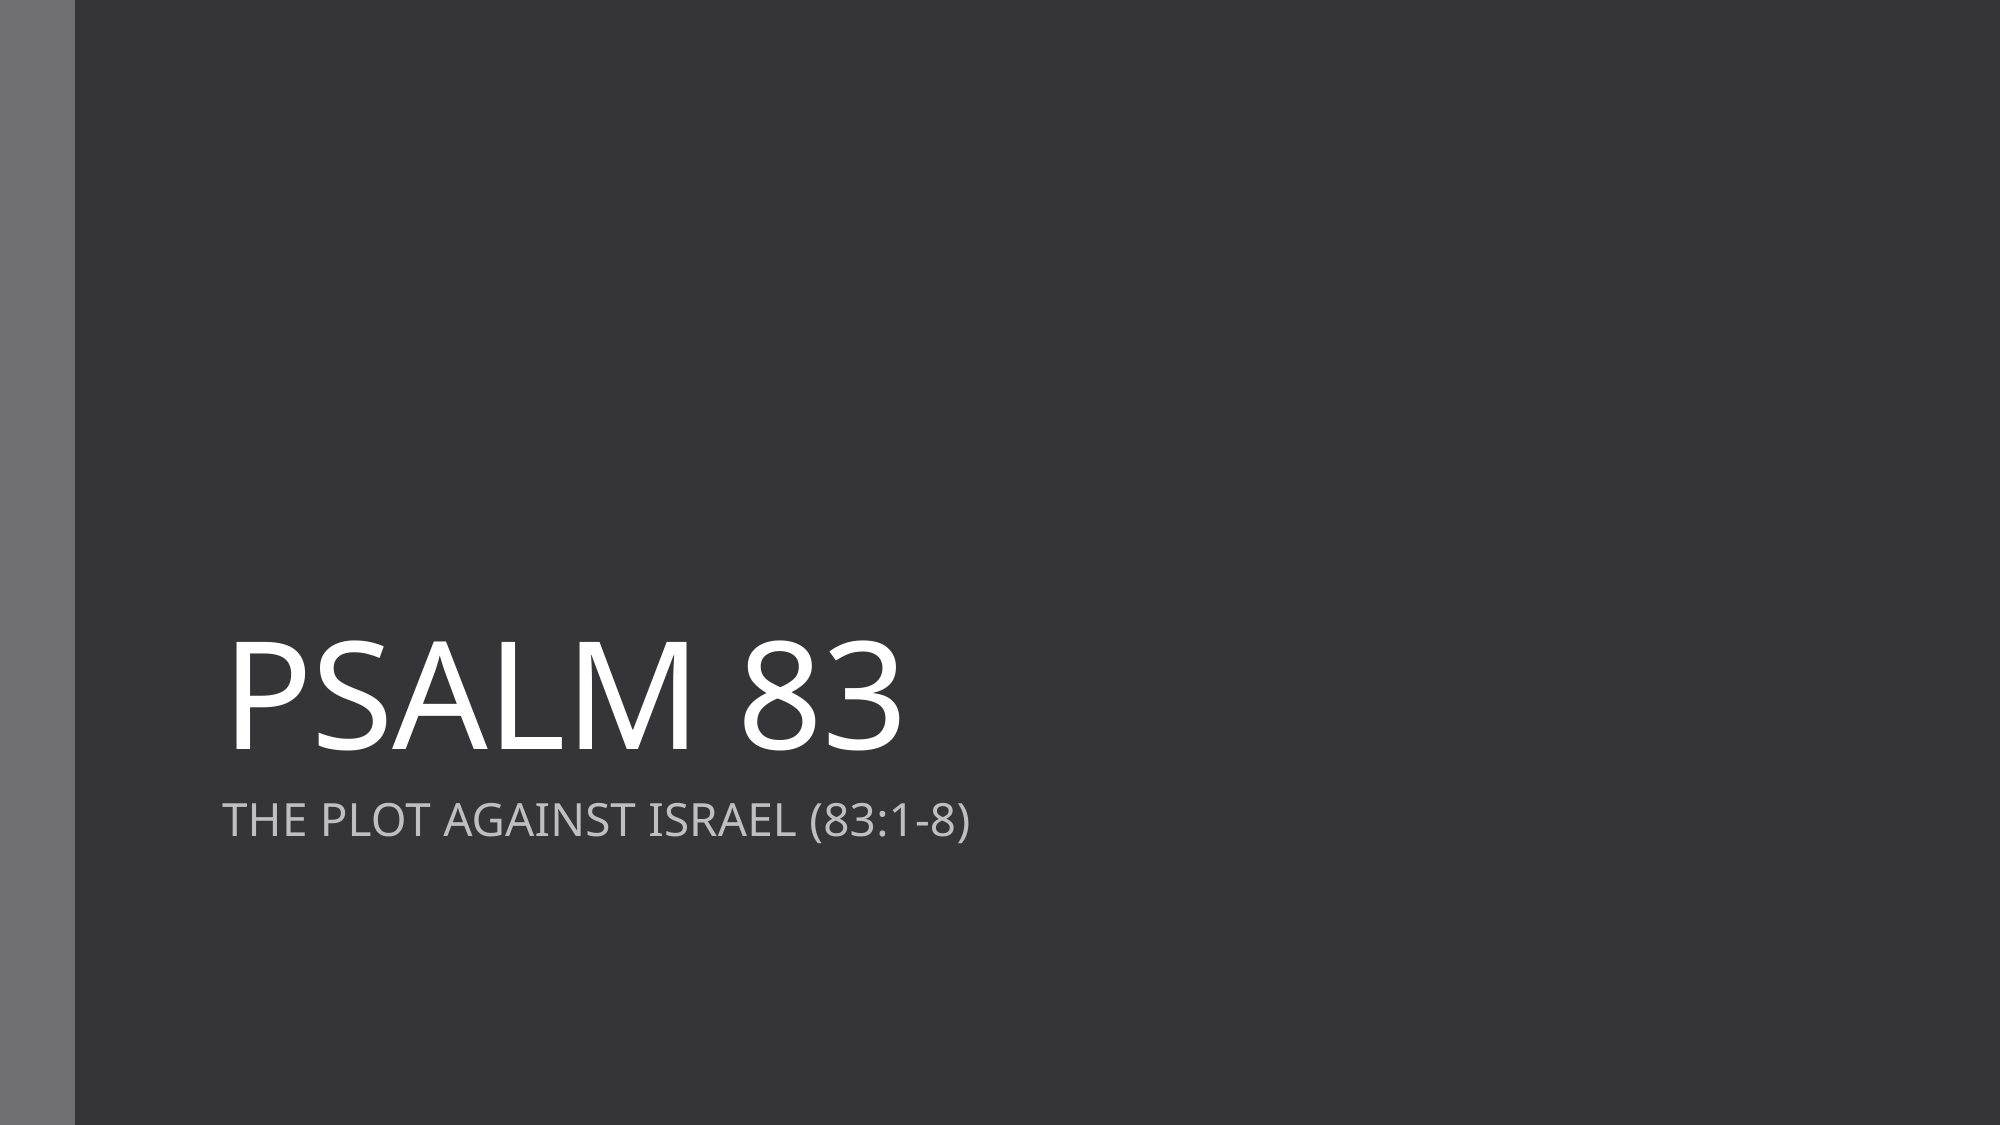

# PSALM 83
THE PLOT AGAINST ISRAEL (83:1-8)